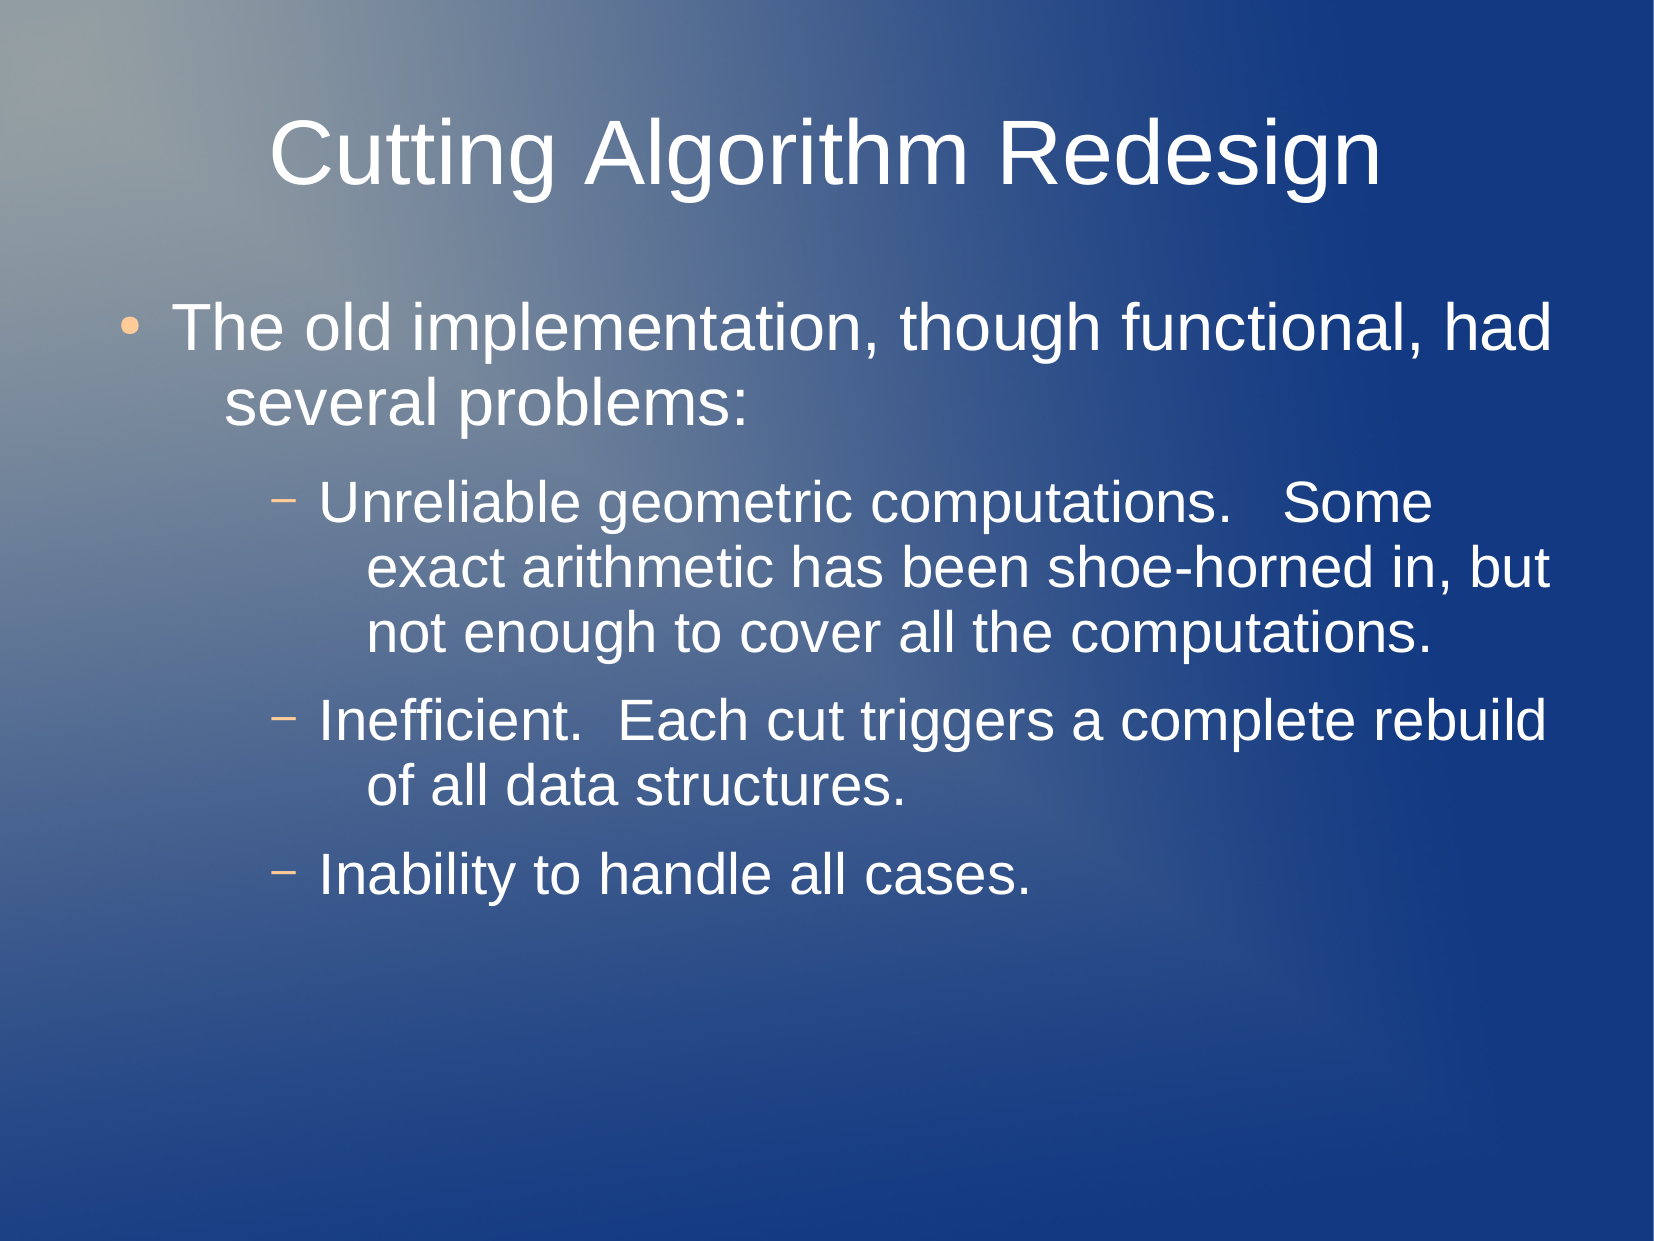

# Cutting Algorithm Redesign
The old implementation, though functional, had several problems:
Unreliable geometric computations. Some exact arithmetic has been shoe-horned in, but not enough to cover all the computations.
Inefficient. Each cut triggers a complete rebuild of all data structures.
Inability to handle all cases.